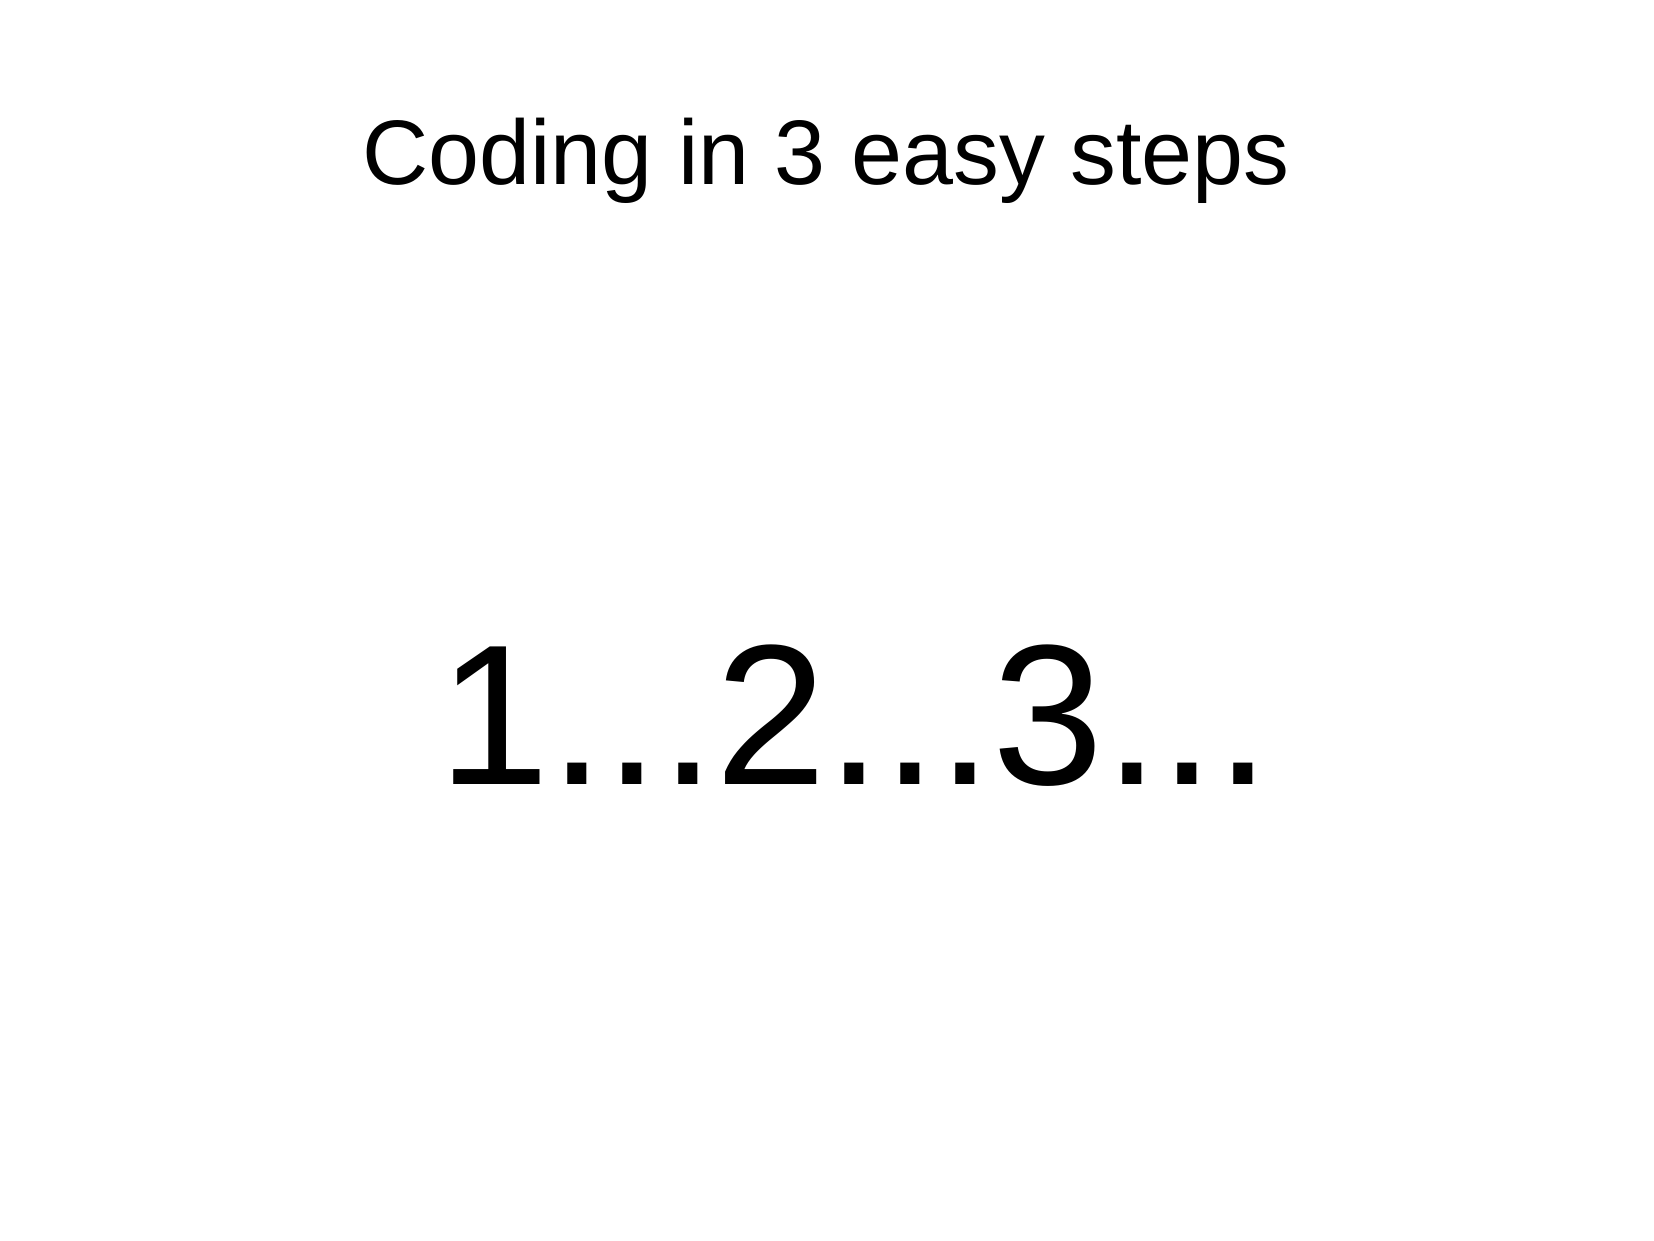

# Coding in 3 easy steps
1...2...3...